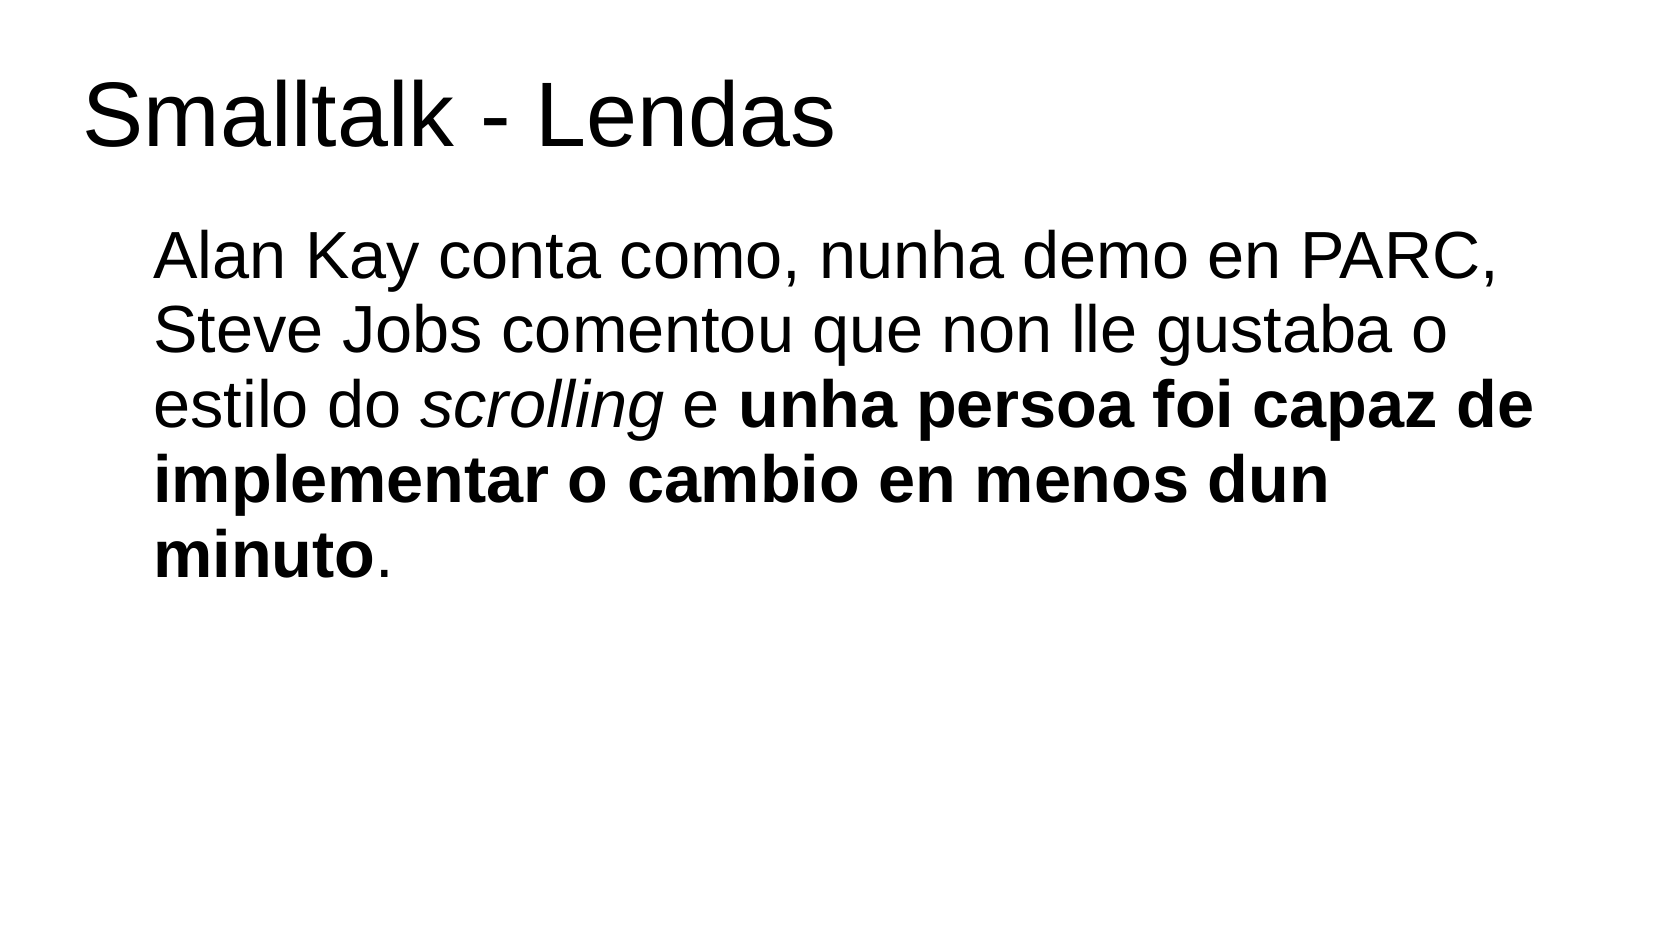

# Smalltalk - Lendas
Alan Kay conta como, nunha demo en PARC, Steve Jobs comentou que non lle gustaba o estilo do scrolling e unha persoa foi capaz de implementar o cambio en menos dun minuto.